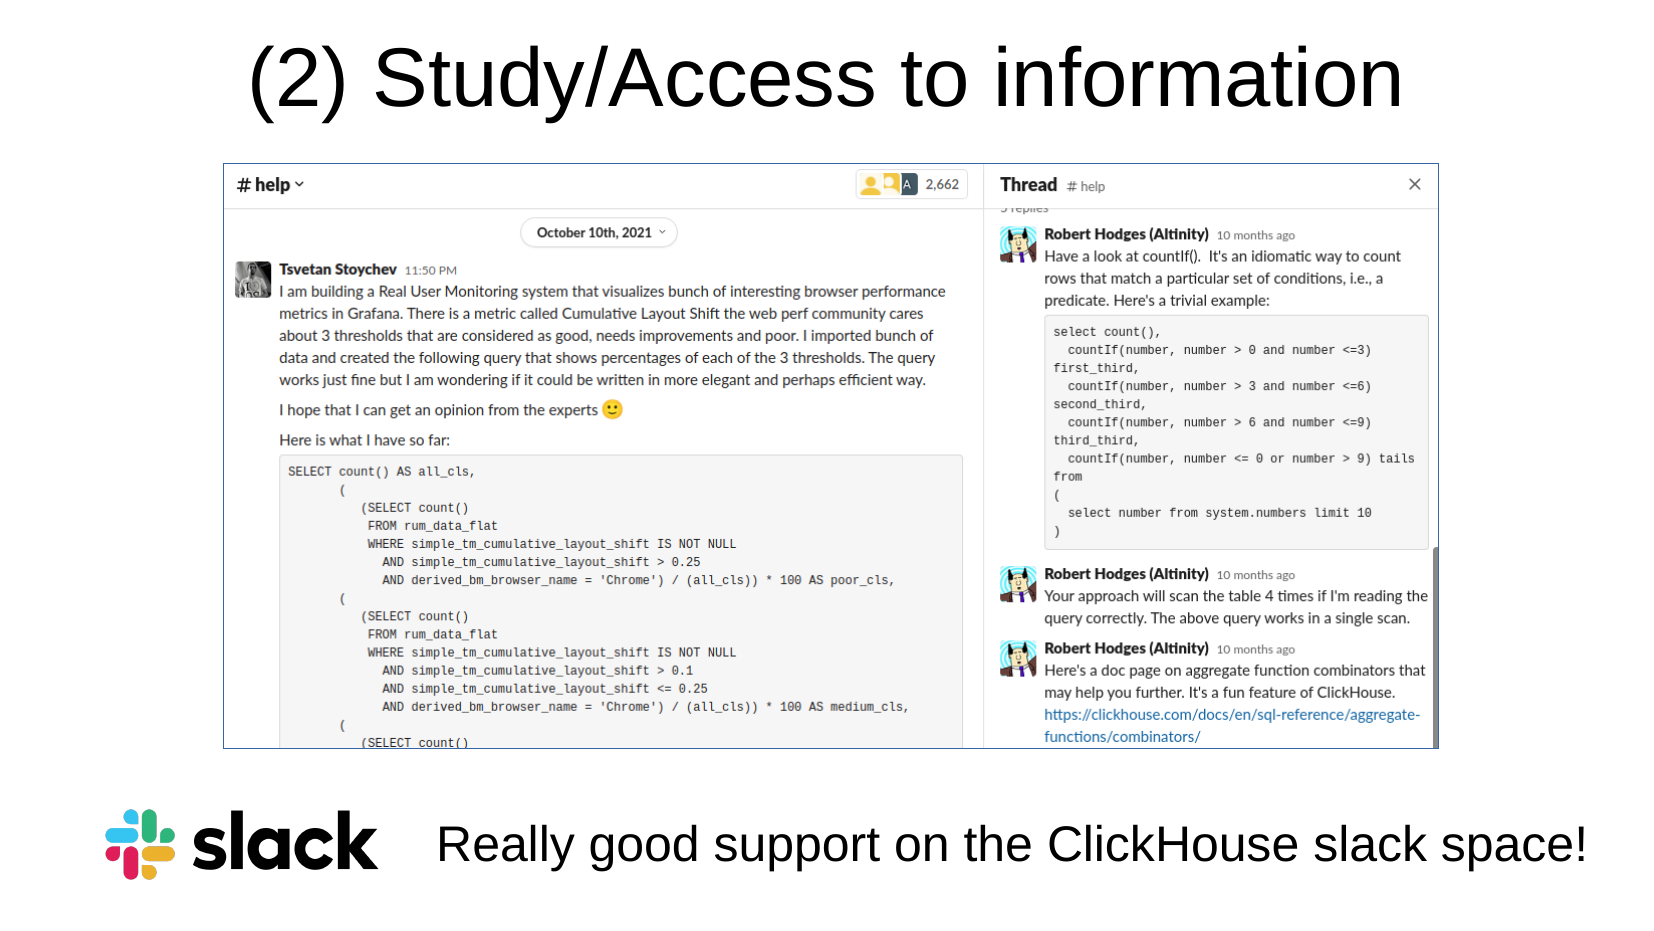

# (2) Study/Access to information
Really good support on the ClickHouse slack space!